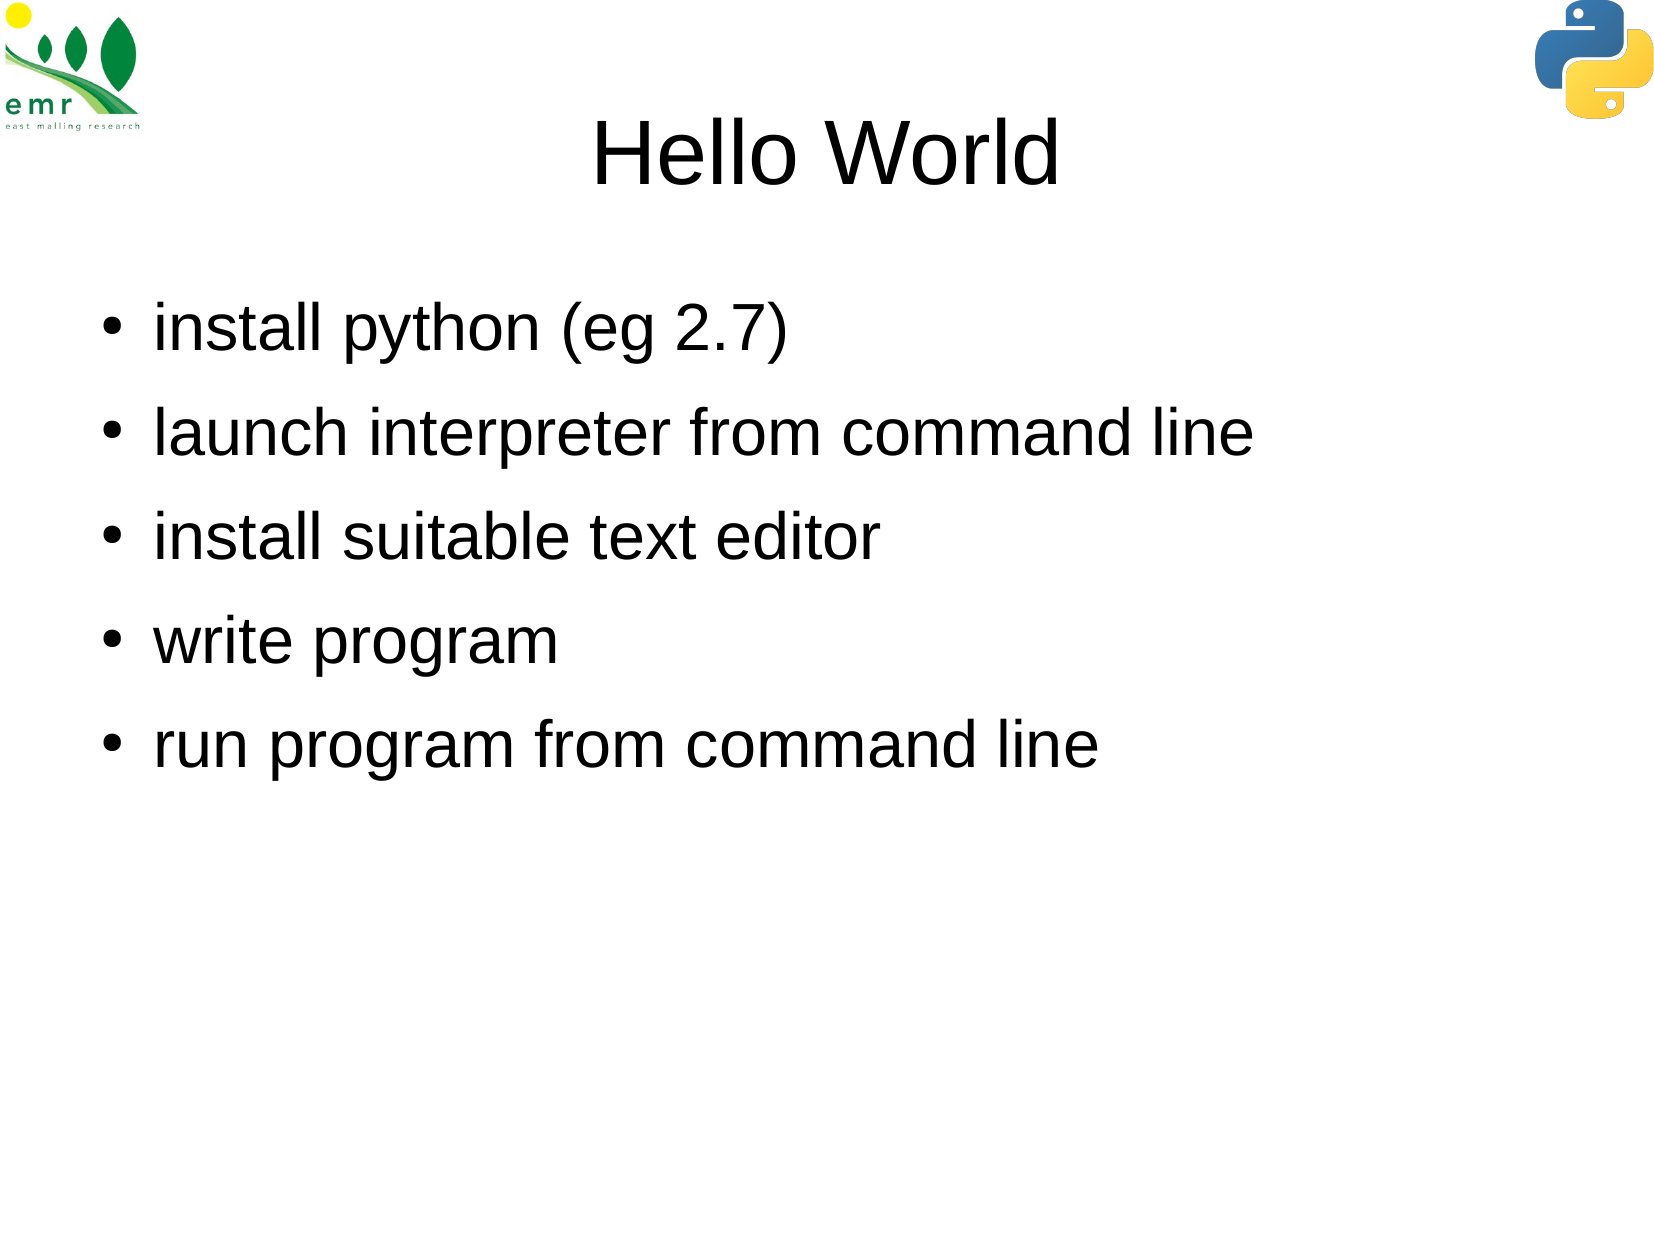

# Hello World
install python (eg 2.7)
launch interpreter from command line
install suitable text editor
write program
run program from command line